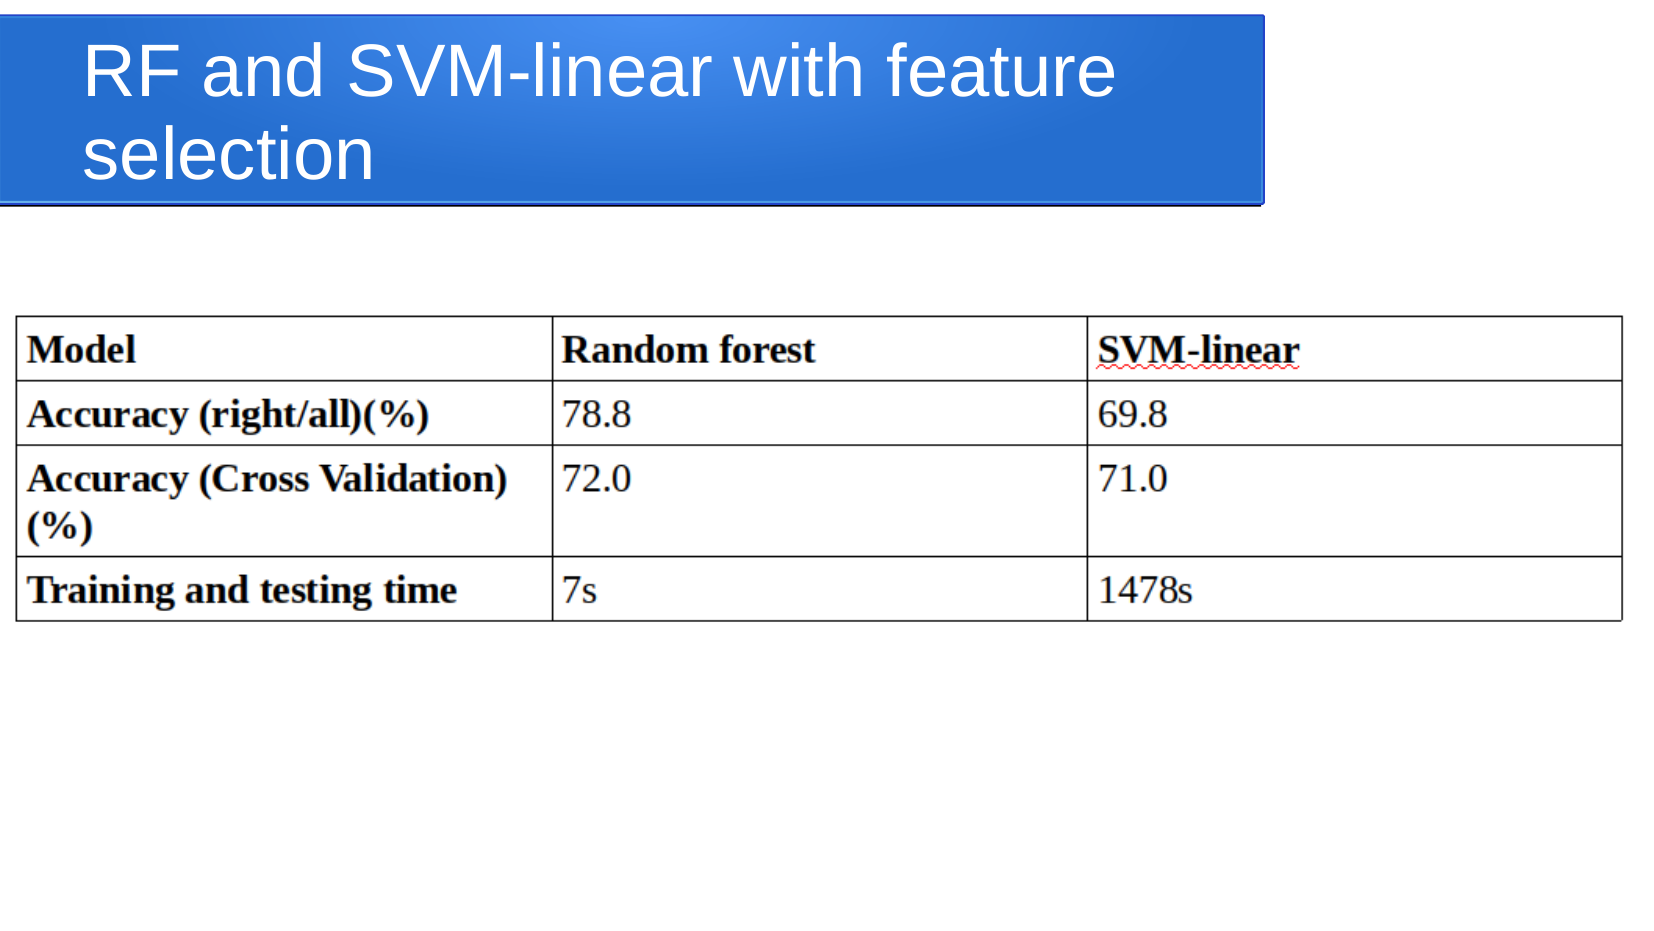

# RF and SVM-linear with feature selection